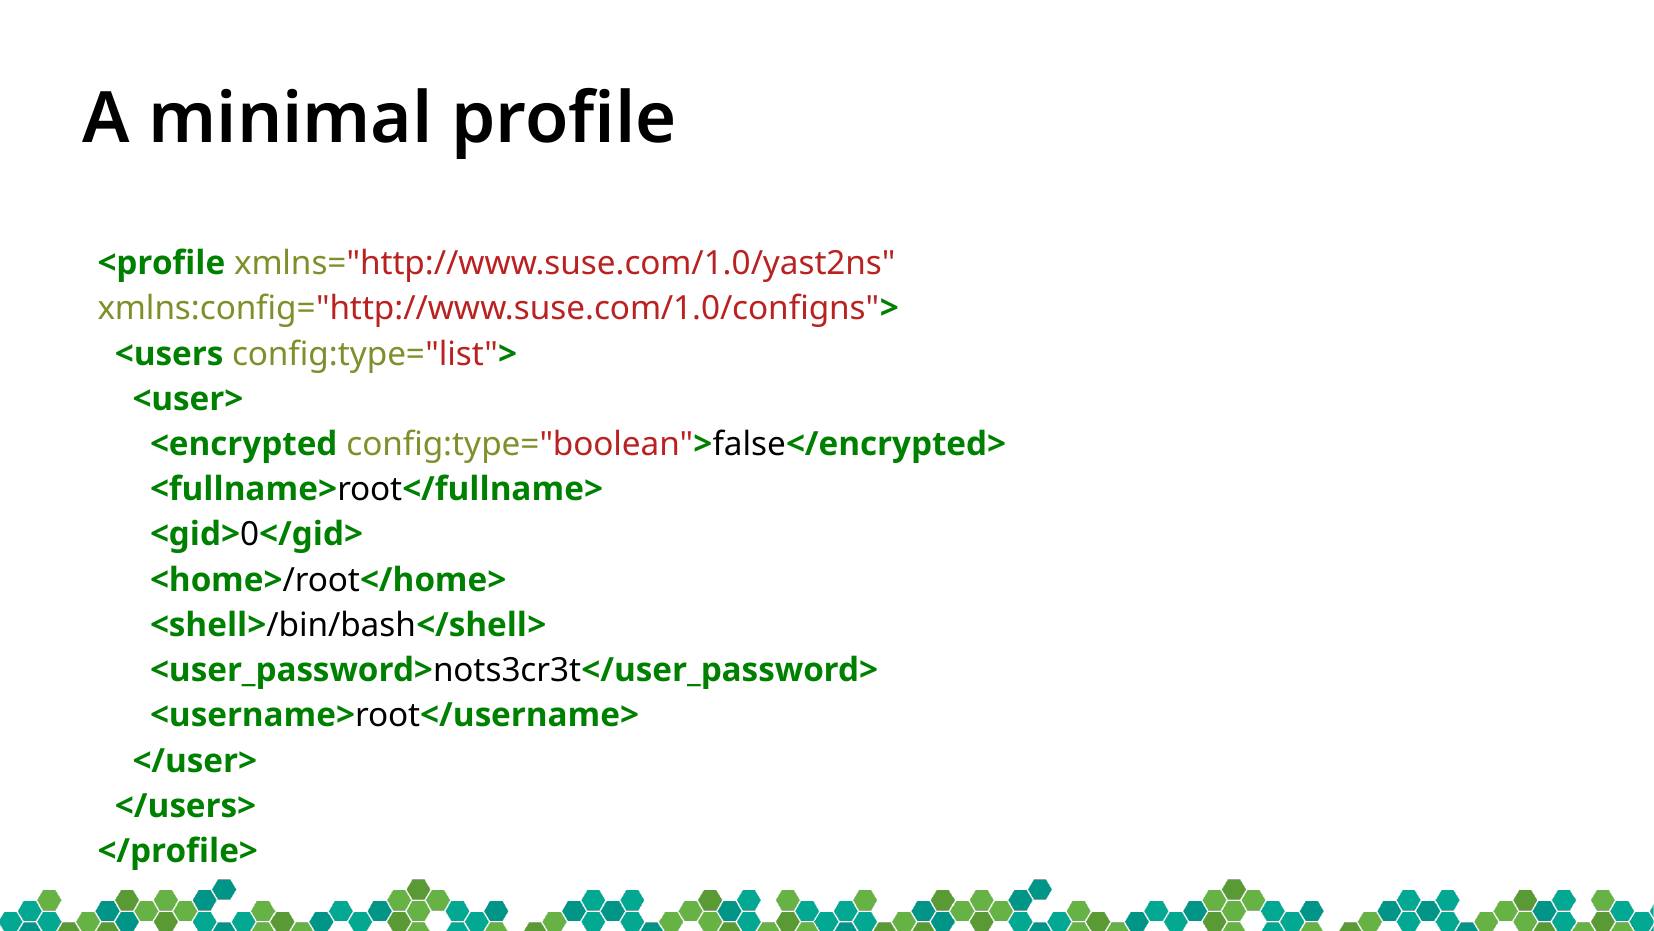

# A minimal profile
<profile xmlns="http://www.suse.com/1.0/yast2ns" xmlns:config="http://www.suse.com/1.0/configns">
 <users config:type="list">
 <user>
 <encrypted config:type="boolean">false</encrypted>
 <fullname>root</fullname>
 <gid>0</gid>
 <home>/root</home>
 <shell>/bin/bash</shell>
 <user_password>nots3cr3t</user_password>
 <username>root</username>
 </user>
 </users>
</profile>